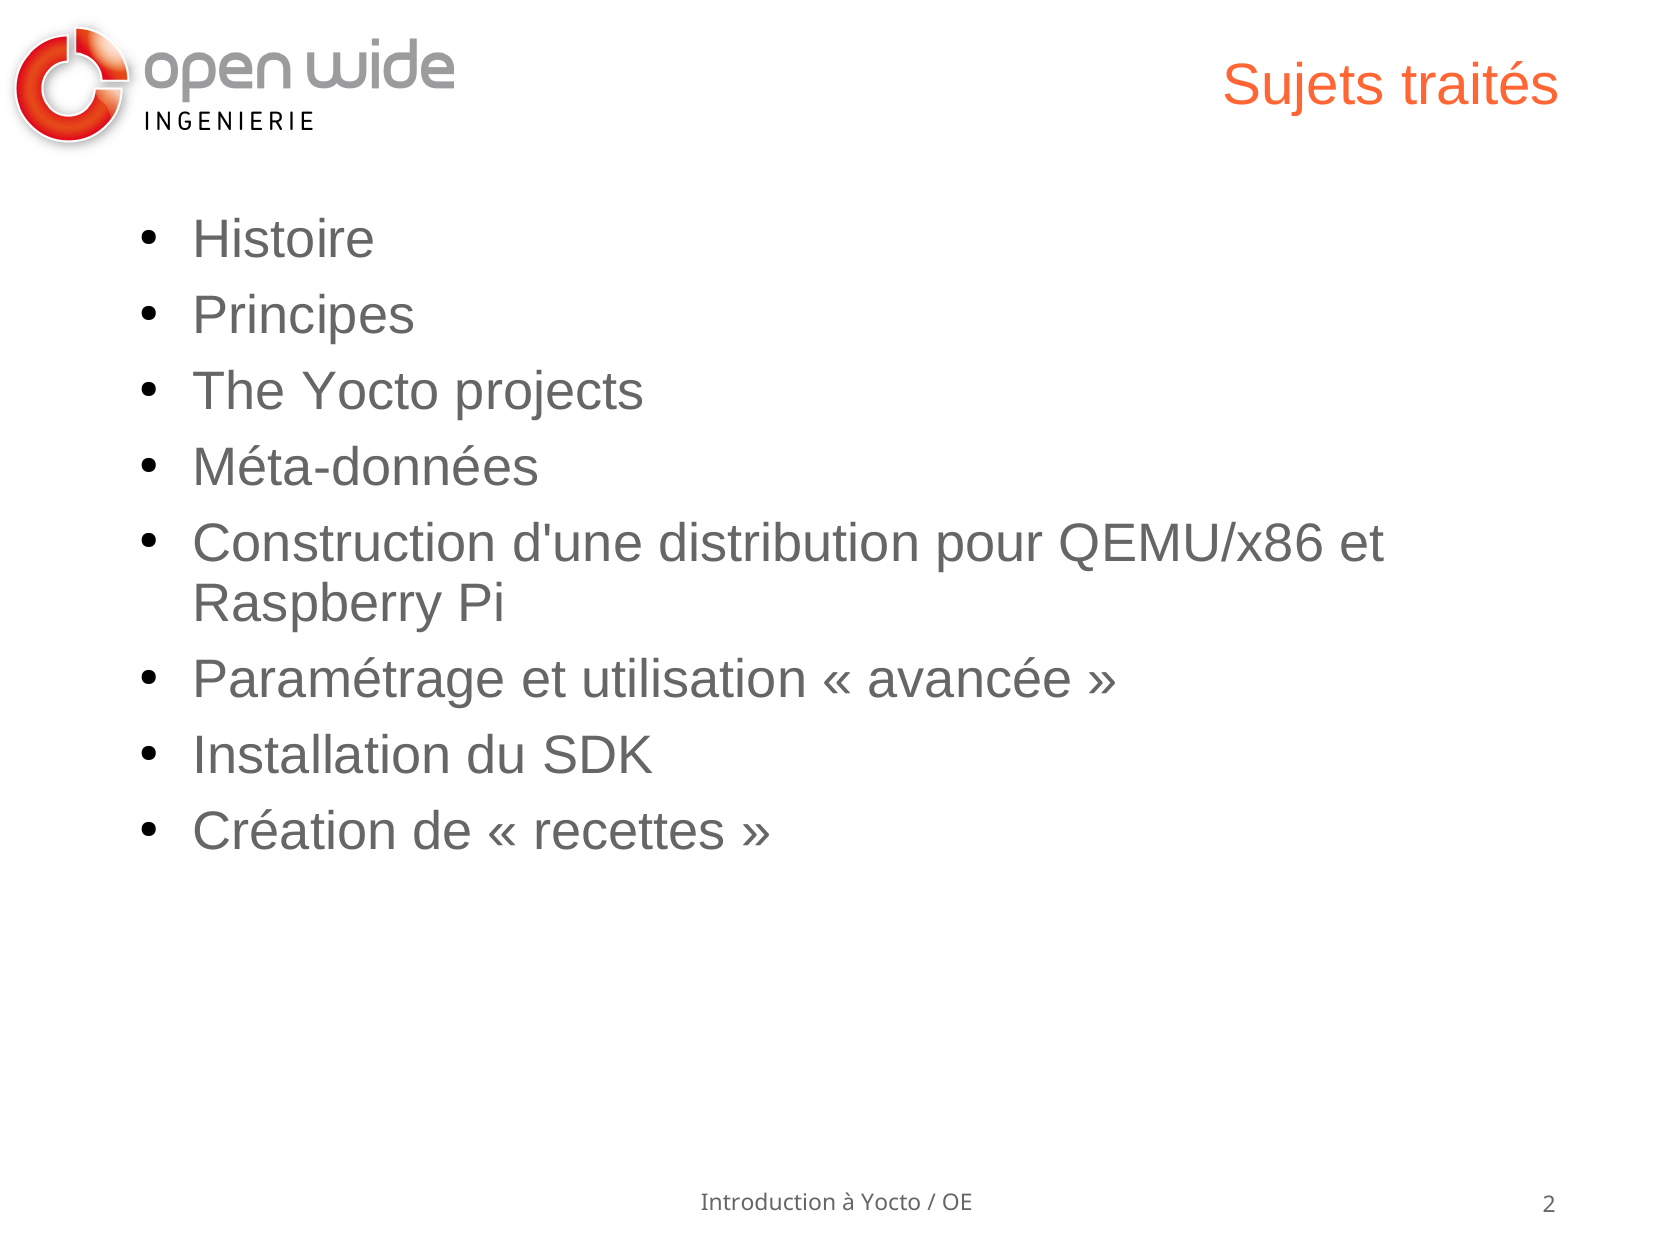

# Sujets traités
Histoire
Principes
The Yocto projects
Méta-données
Construction d'une distribution pour QEMU/x86 et Raspberry Pi
Paramétrage et utilisation « avancée »
Installation du SDK
Création de « recettes »